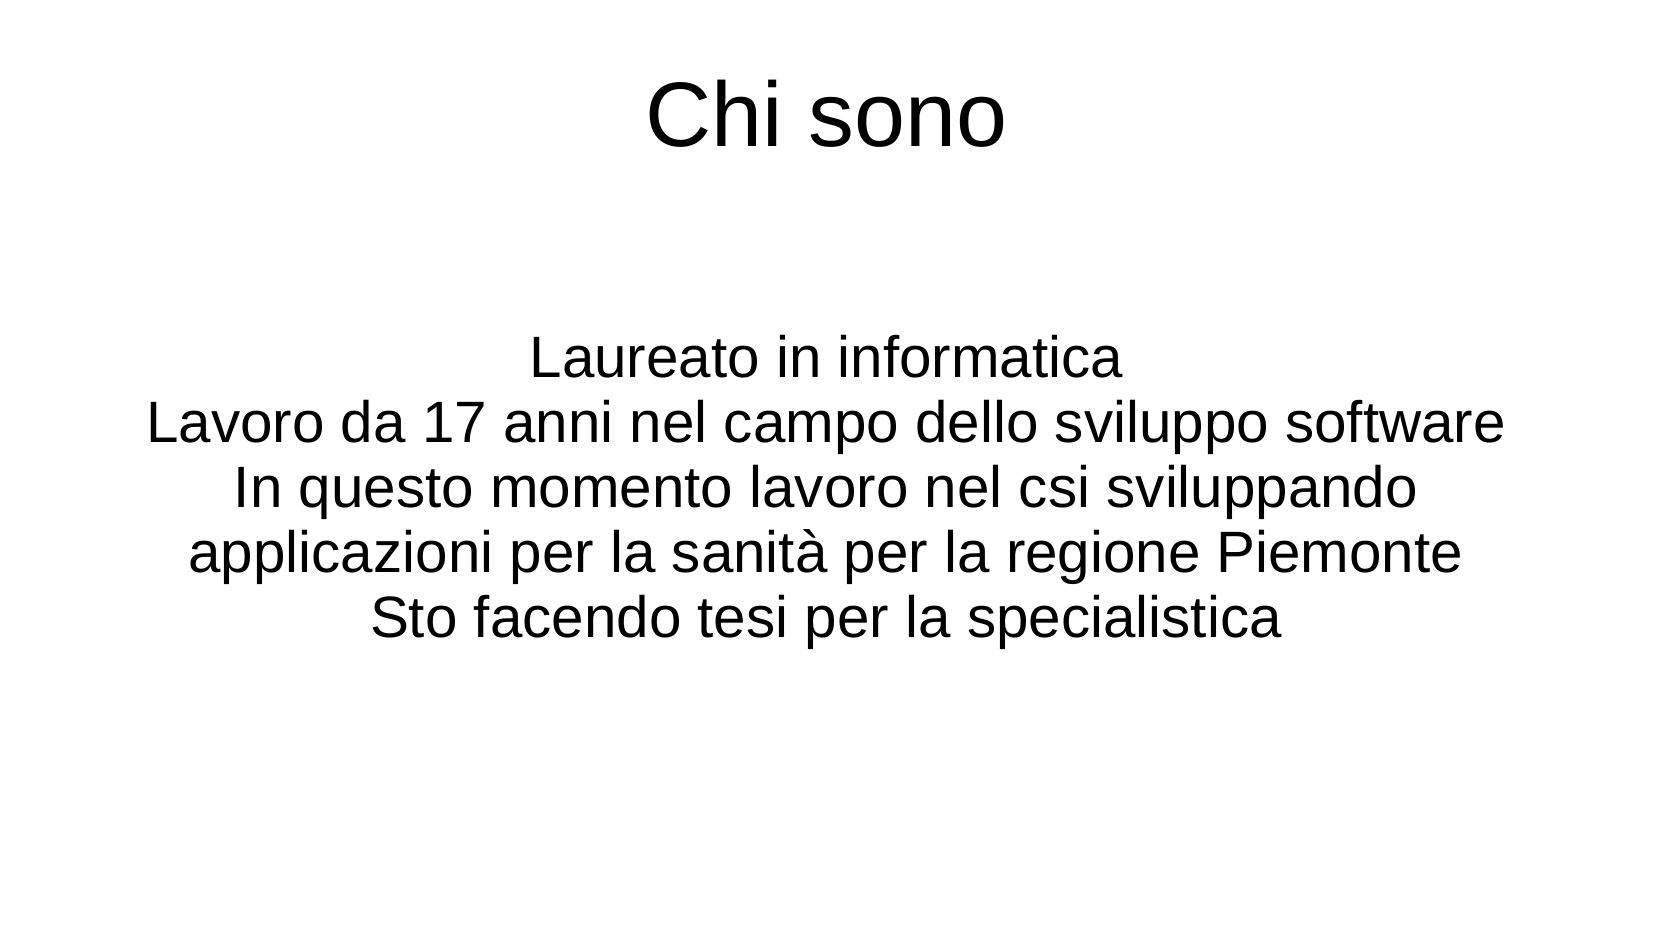

# Chi sono
Laureato in informatica
Lavoro da 17 anni nel campo dello sviluppo software
In questo momento lavoro nel csi sviluppando applicazioni per la sanità per la regione Piemonte
Sto facendo tesi per la specialistica